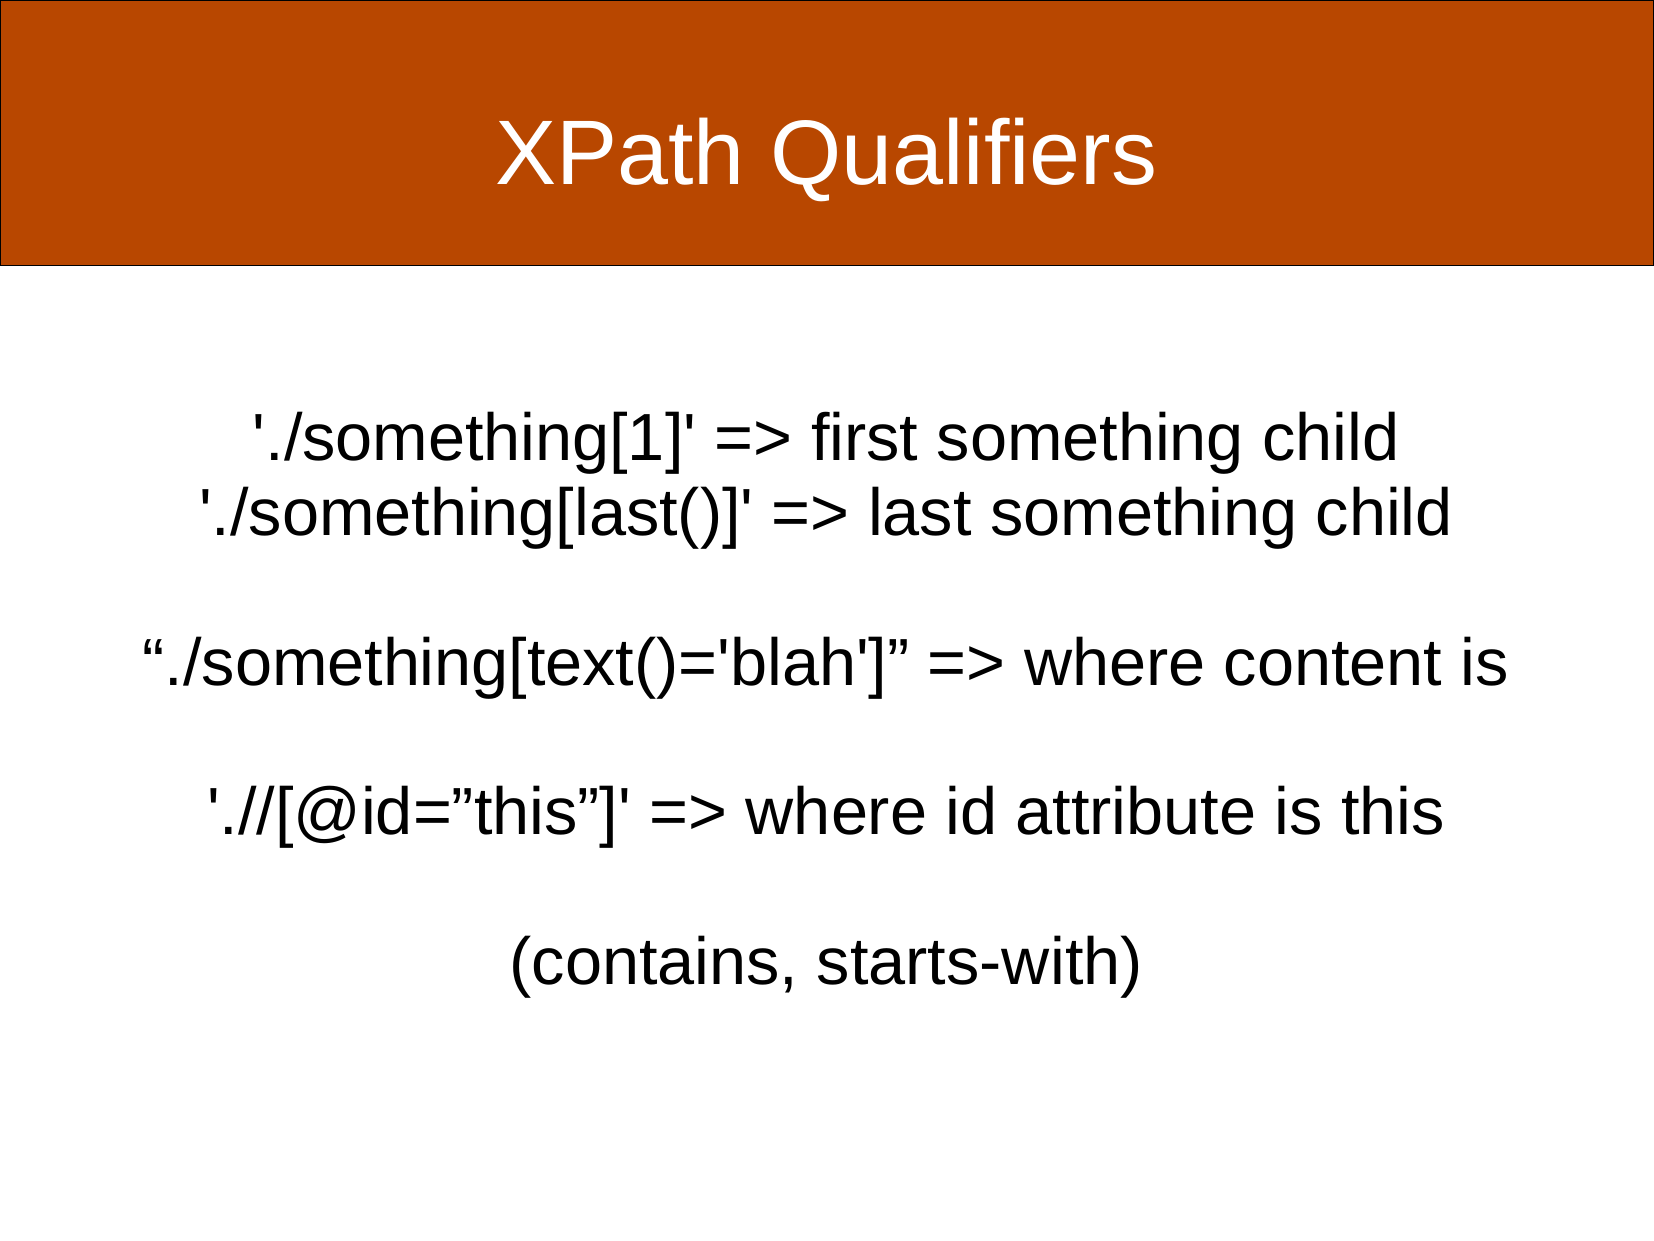

# XPath Qualifiers
'./something[1]' => first something child
'./something[last()]' => last something child
“./something[text()='blah']” => where content is
'.//[@id=”this”]' => where id attribute is this
(contains, starts-with)